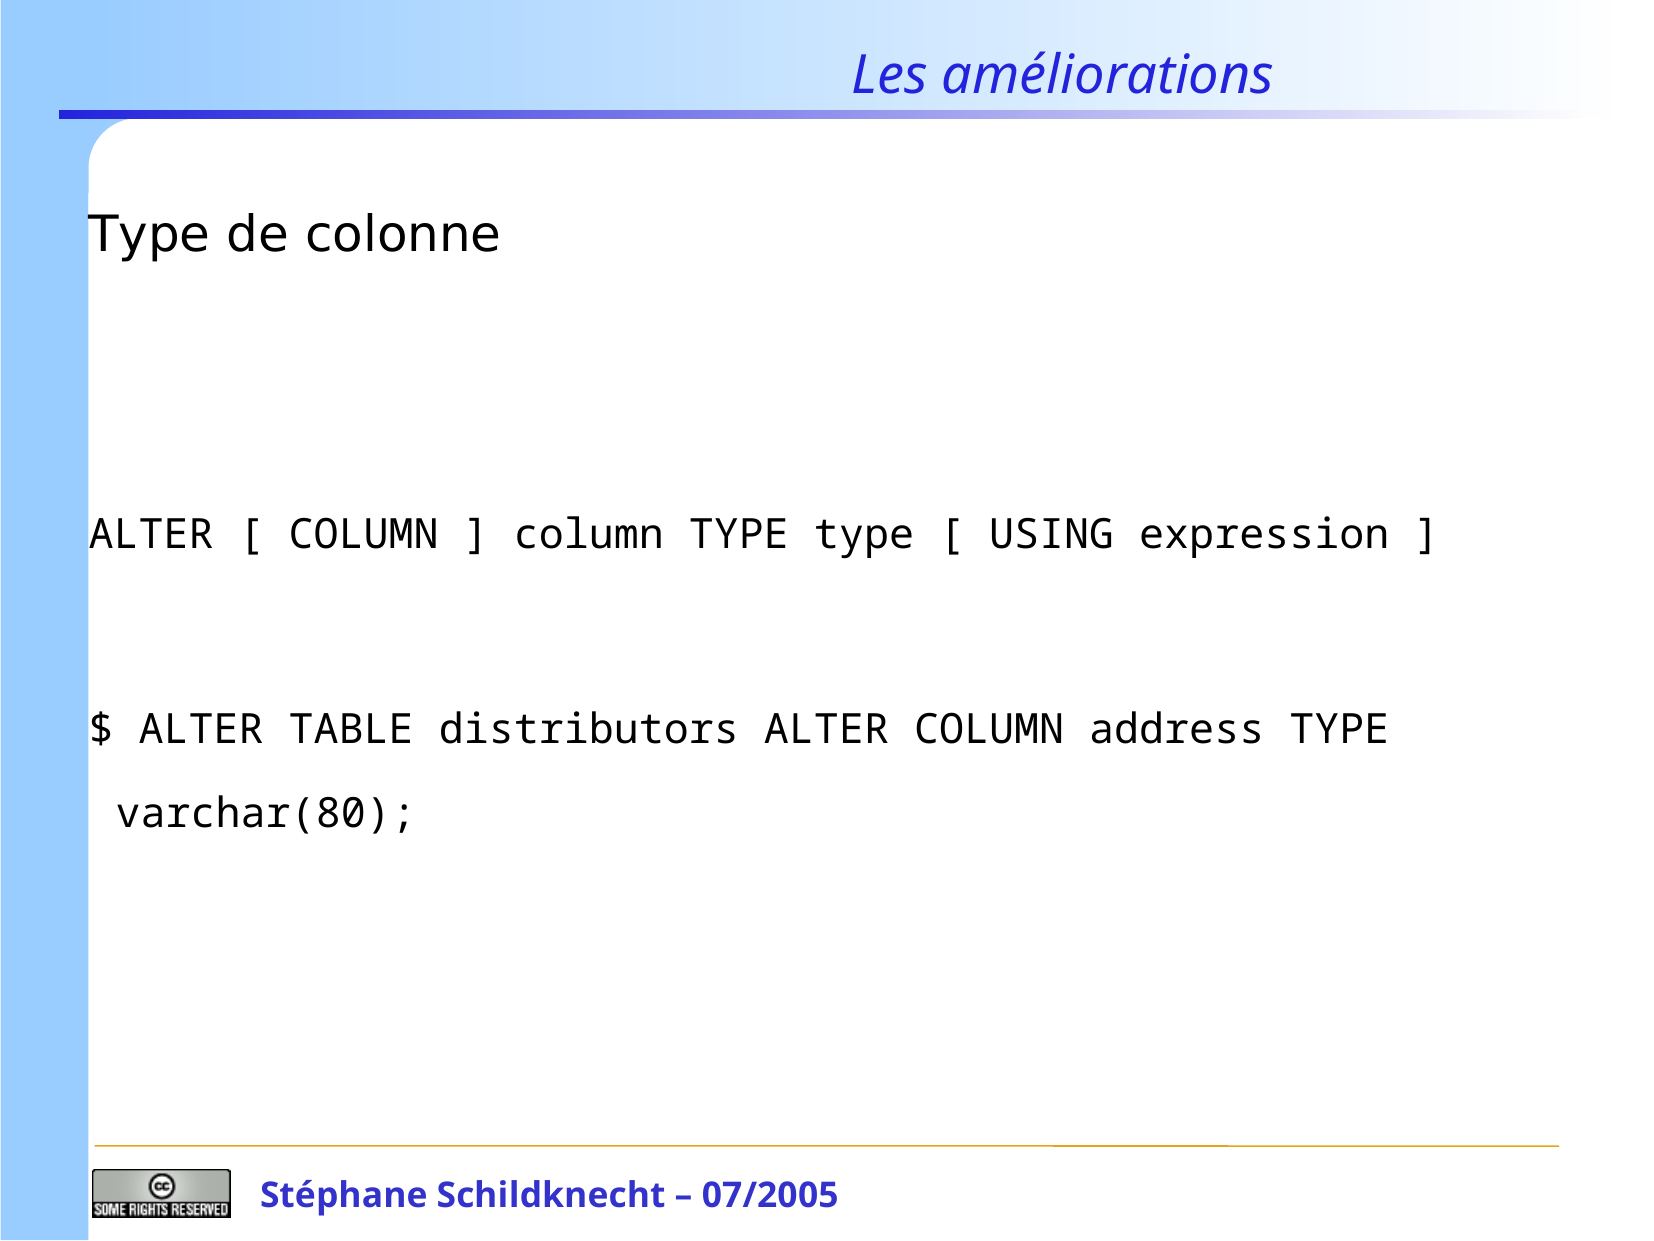

# Les améliorations
Type de colonne
ALTER [ COLUMN ] column TYPE type [ USING expression ]
$ ALTER TABLE distributors ALTER COLUMN address TYPE varchar(80);